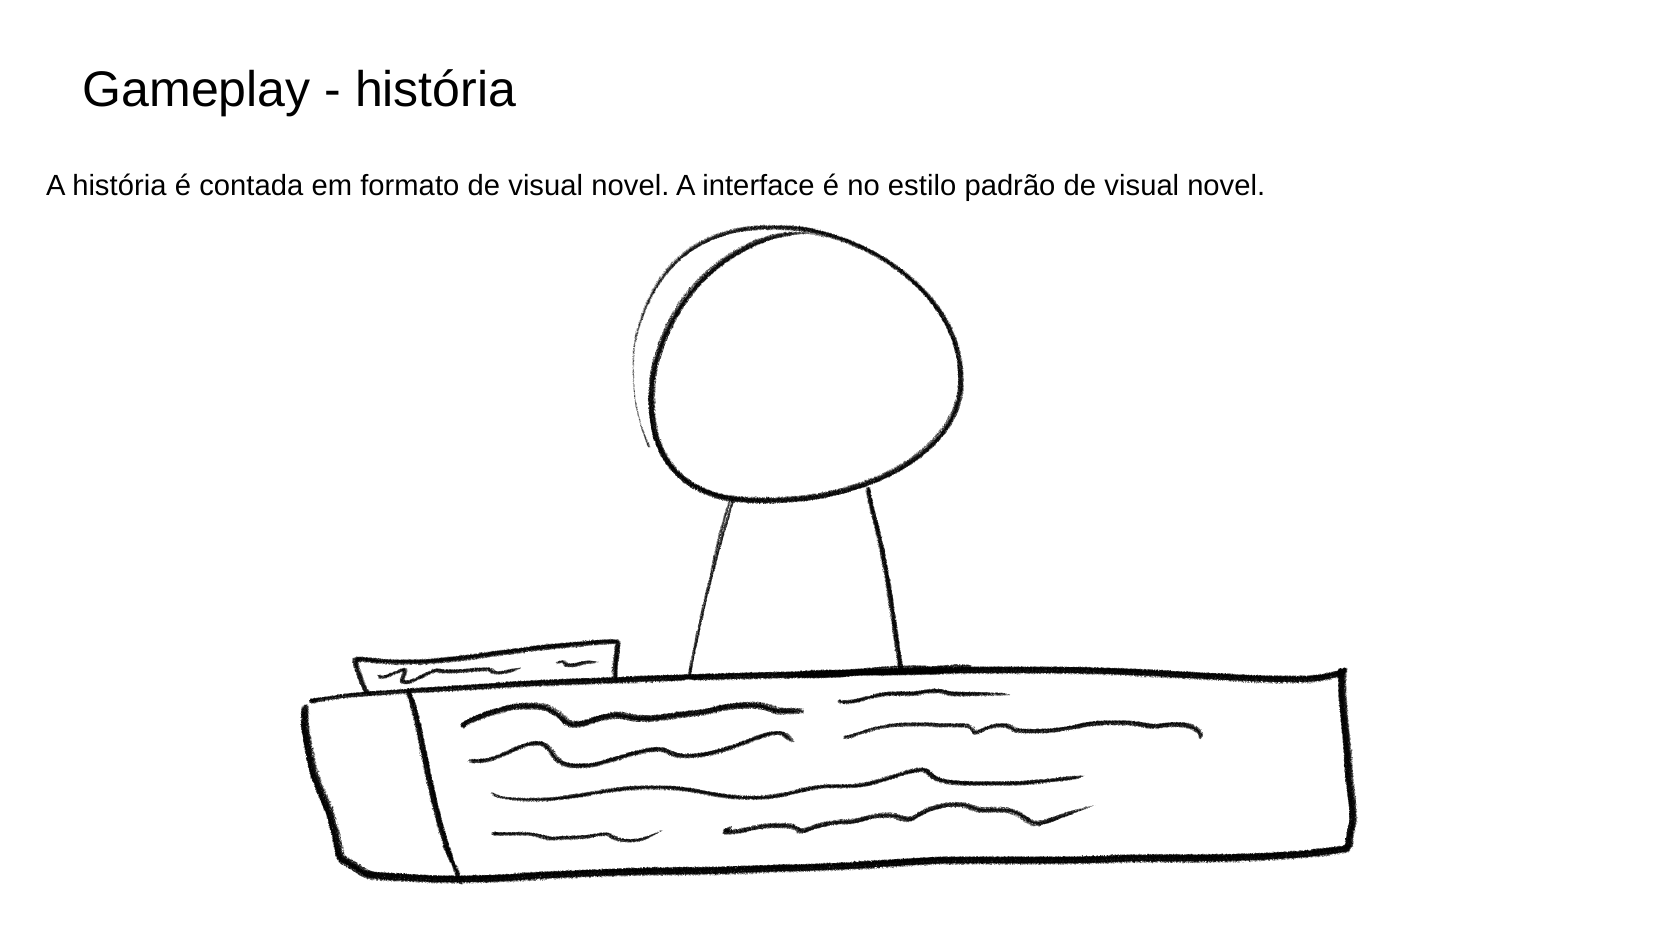

Gameplay - história
A história é contada em formato de visual novel. A interface é no estilo padrão de visual novel.